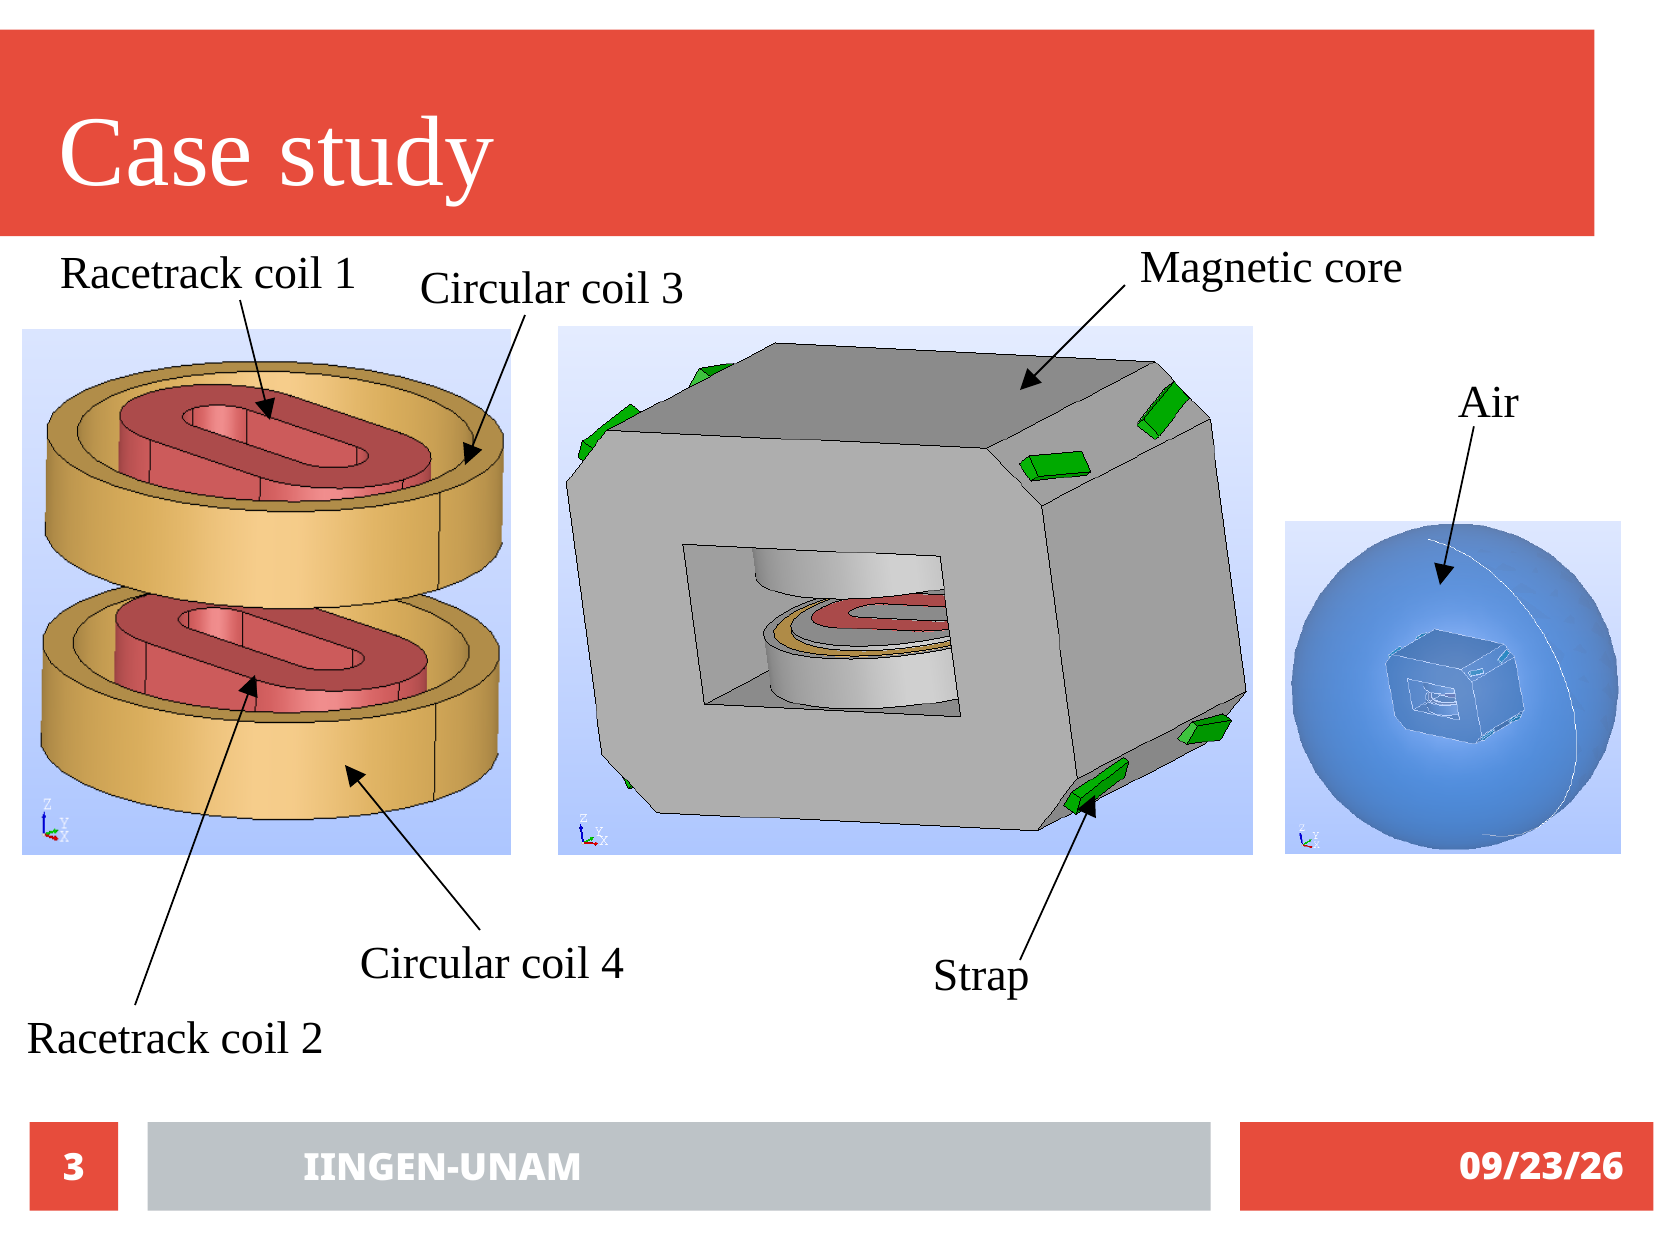

# Case study
Magnetic core
Racetrack coil 1
Circular coil 3
Air
Circular coil 4
Strap
Racetrack coil 2
3
IINGEN-UNAM